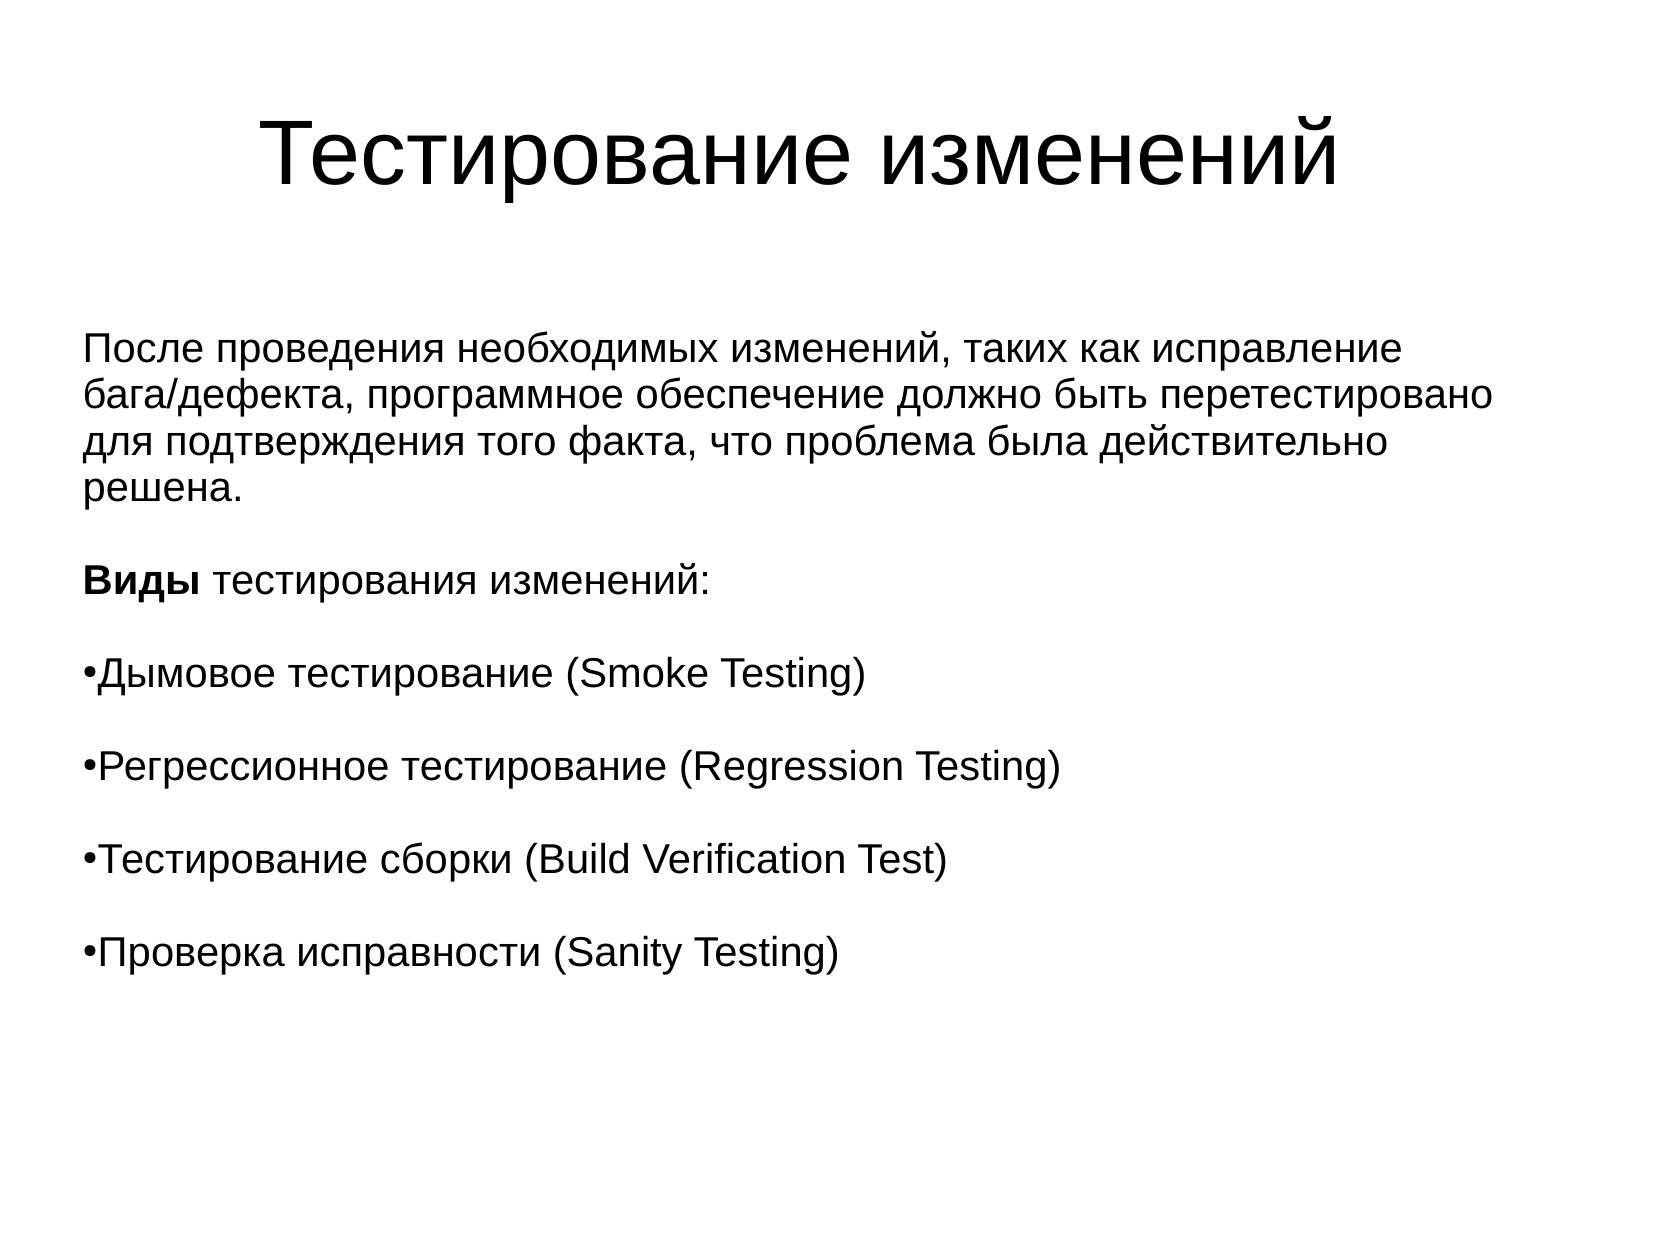

# Тестирование изменений
После проведения необходимых изменений, таких как исправление бага/дефекта, программное обеспечение должно быть перетестировано для подтверждения того факта, что проблема была действительно решена.
Виды тестирования изменений:
Дымовое тестирование (Smoke Testing)
Регрессионное тестирование (Regression Testing)
Тестирование сборки (Build Verification Test)
Проверка исправности (Sanity Testing)